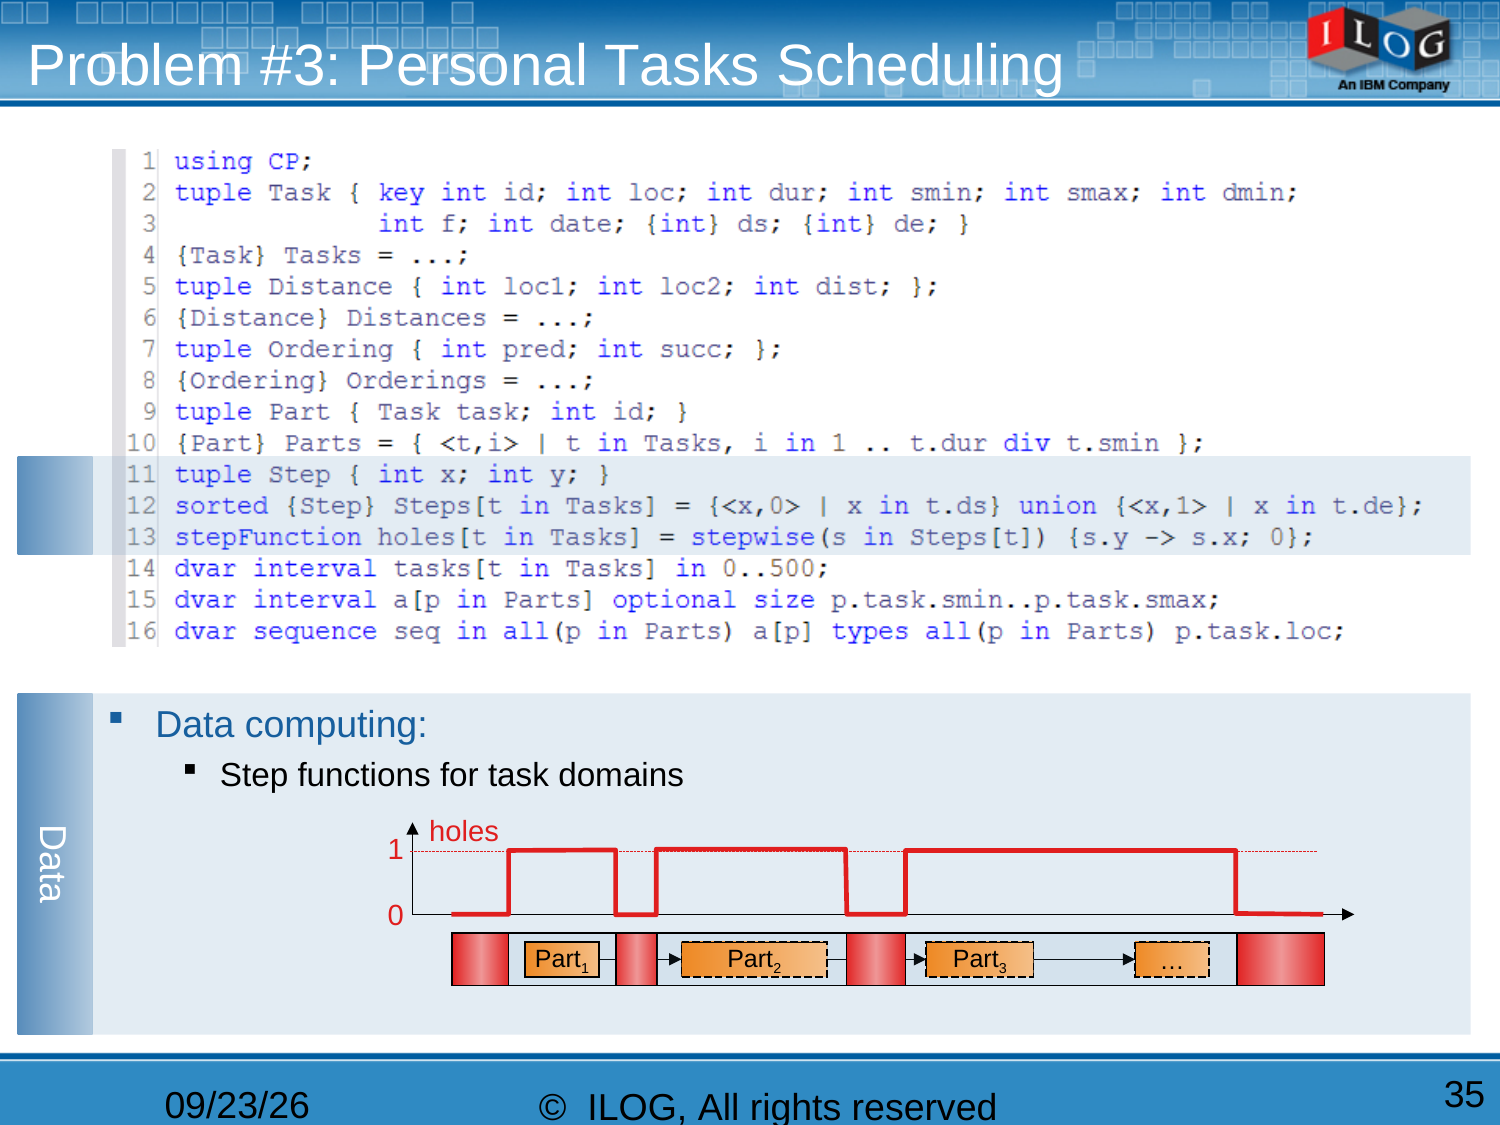

# Problem #3: Personal Tasks Scheduling
Data computing:
Step functions for task domains
Data
holes
1
0
Part1
Part2
Part3
…
35
© ILOG, All rights reserved